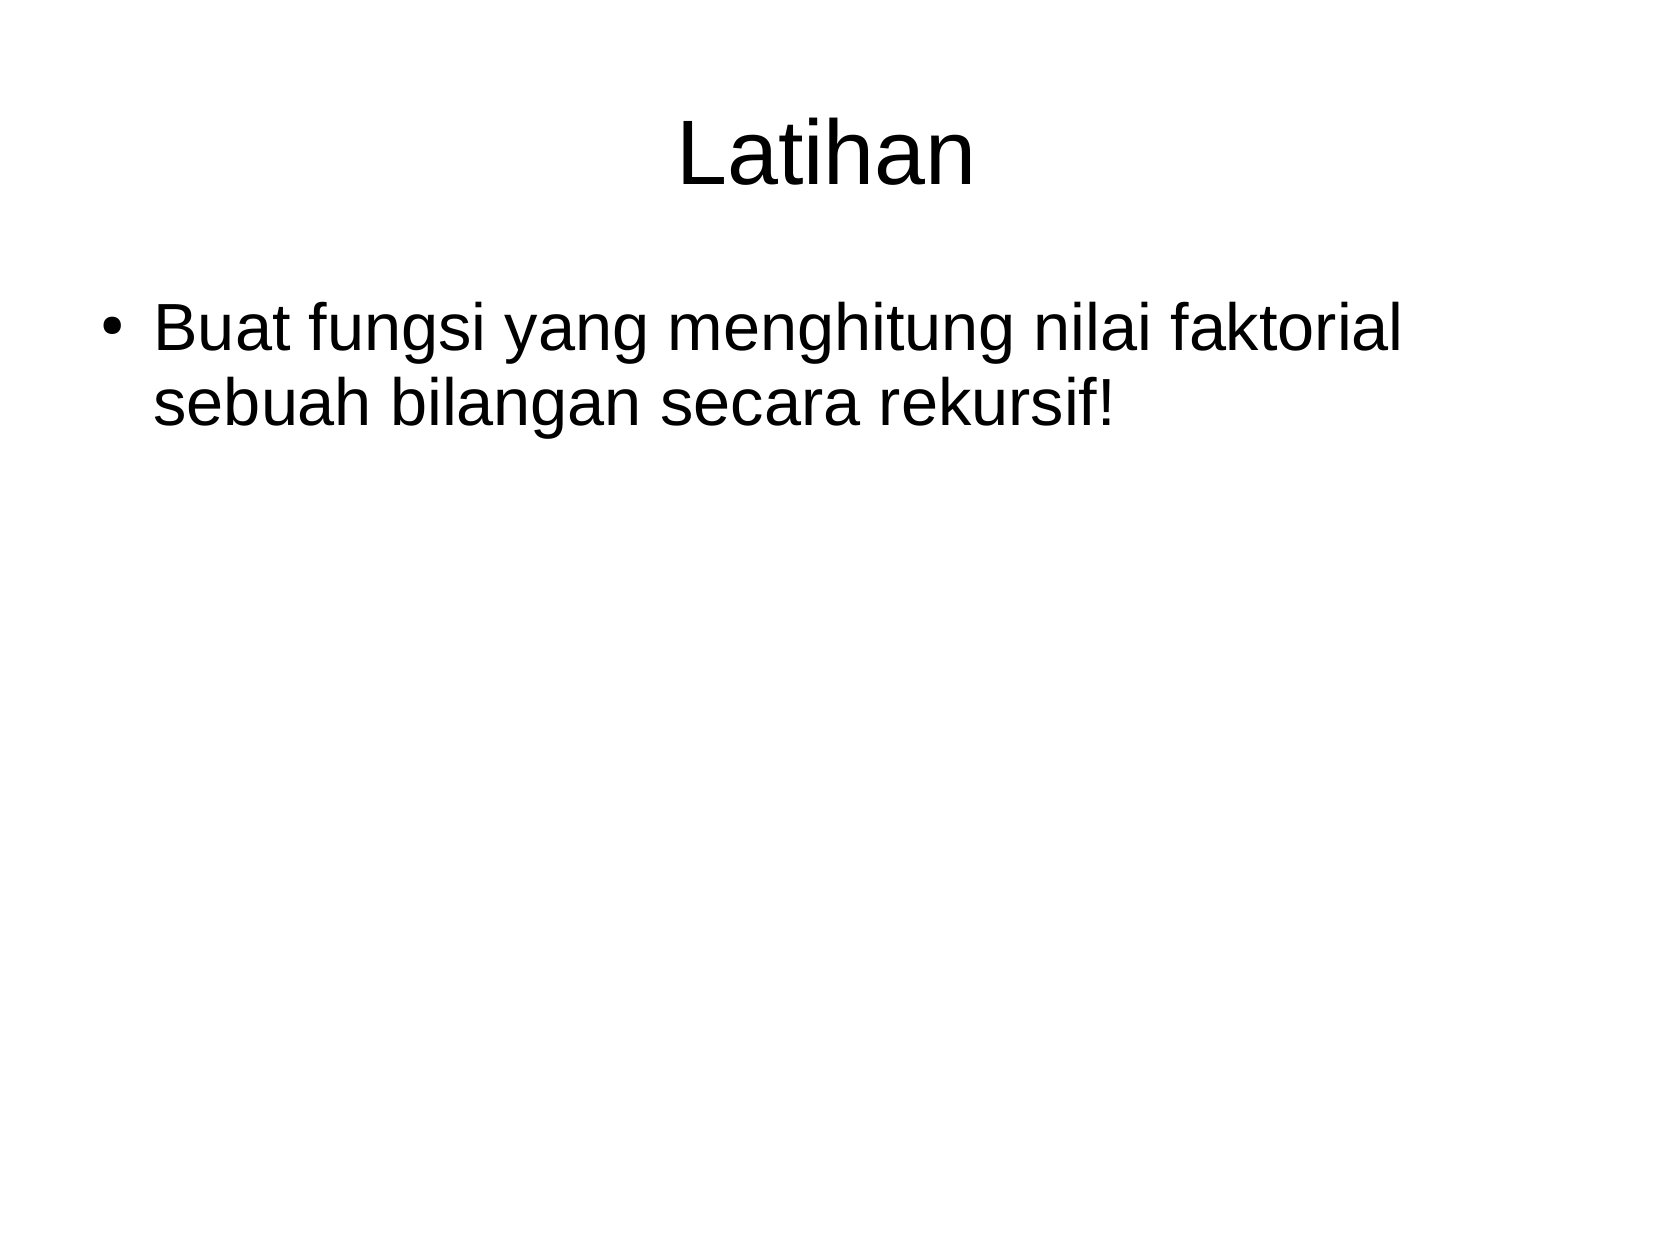

# Latihan
Buat fungsi yang menghitung nilai faktorial sebuah bilangan secara rekursif!